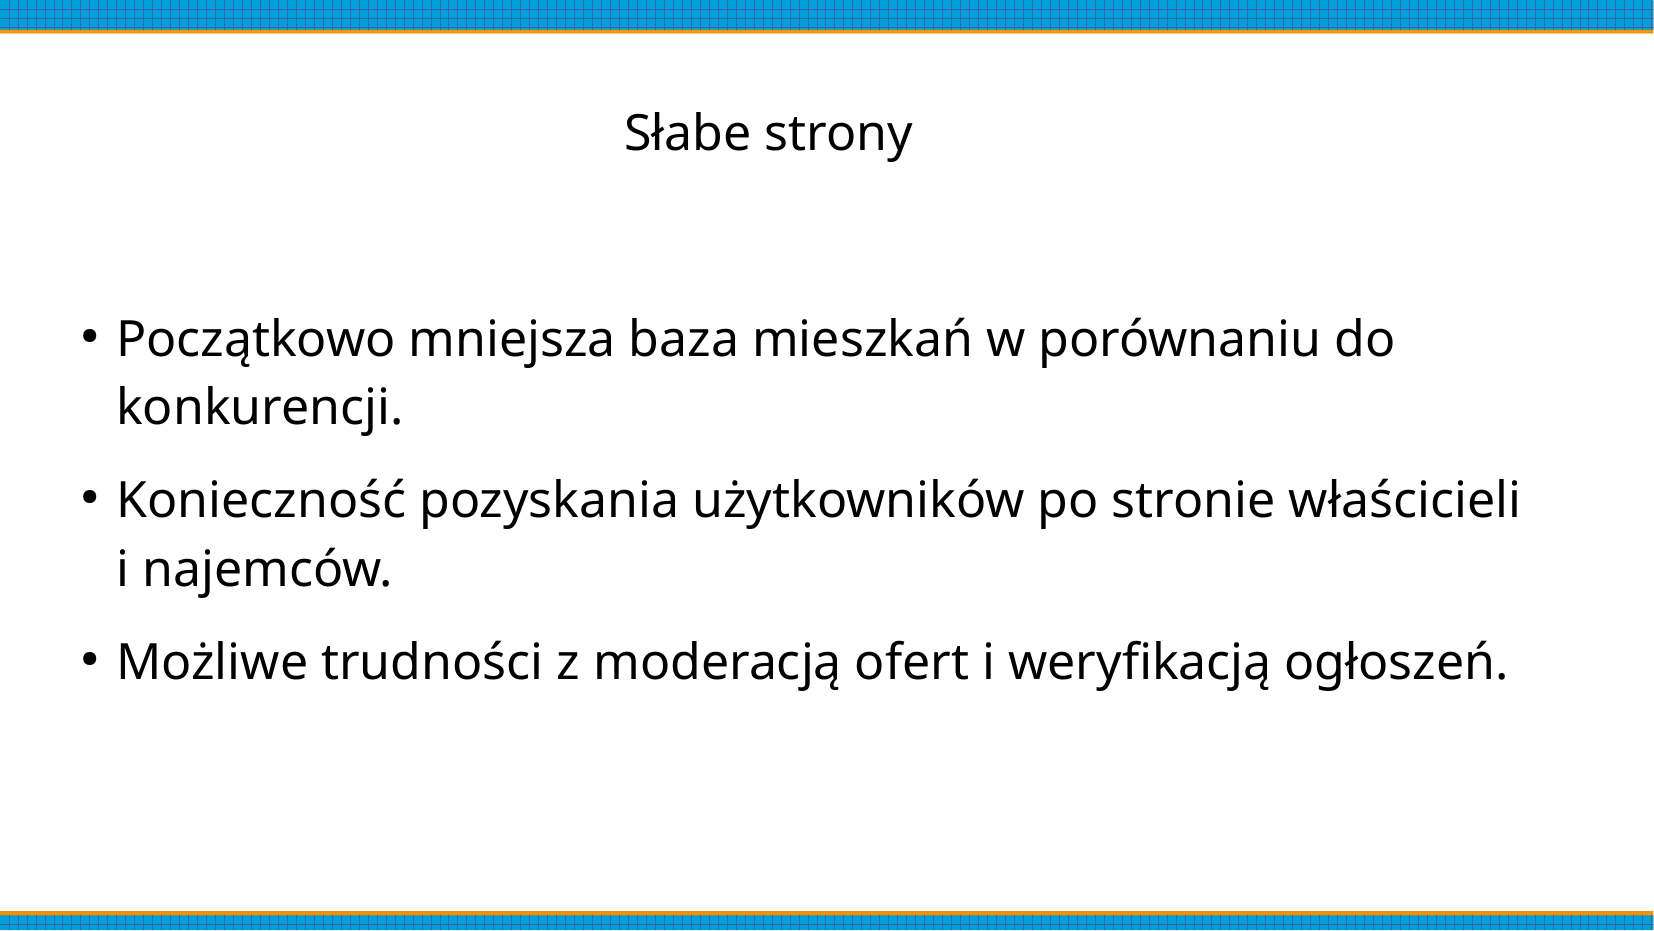

Słabe strony
Początkowo mniejsza baza mieszkań w porównaniu do konkurencji.
Konieczność pozyskania użytkowników po stronie właścicieli i najemców.
Możliwe trudności z moderacją ofert i weryfikacją ogłoszeń.